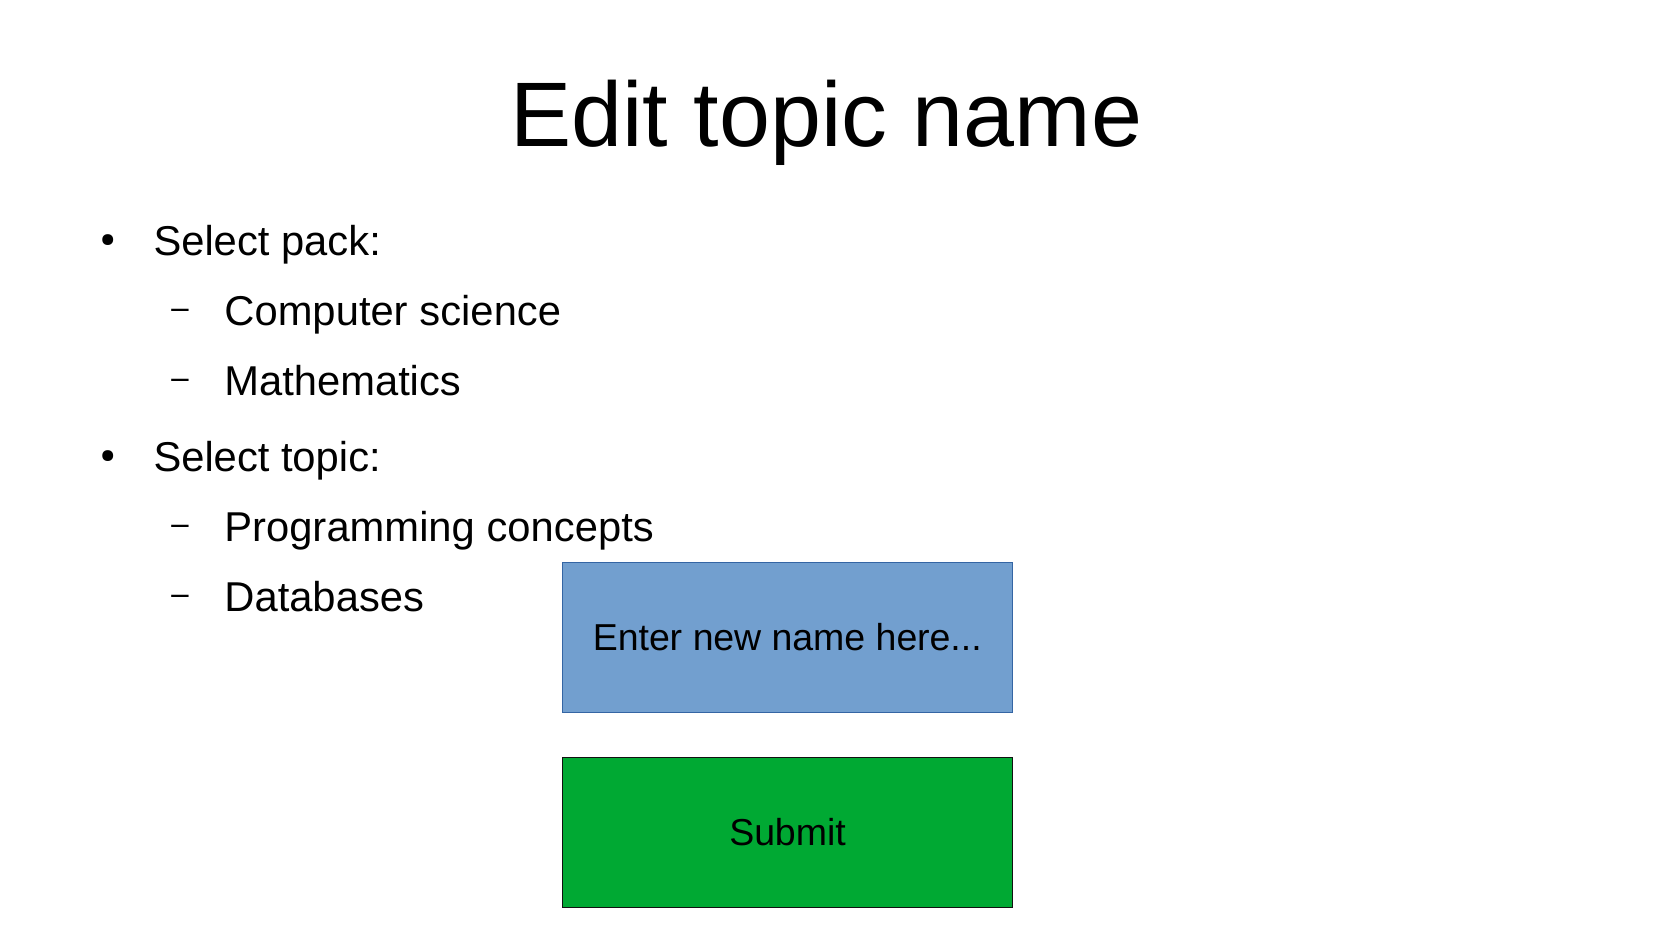

# Edit topic name
Select pack:
Computer science
Mathematics
Select topic:
Programming concepts
Databases
Enter new name here...
Submit